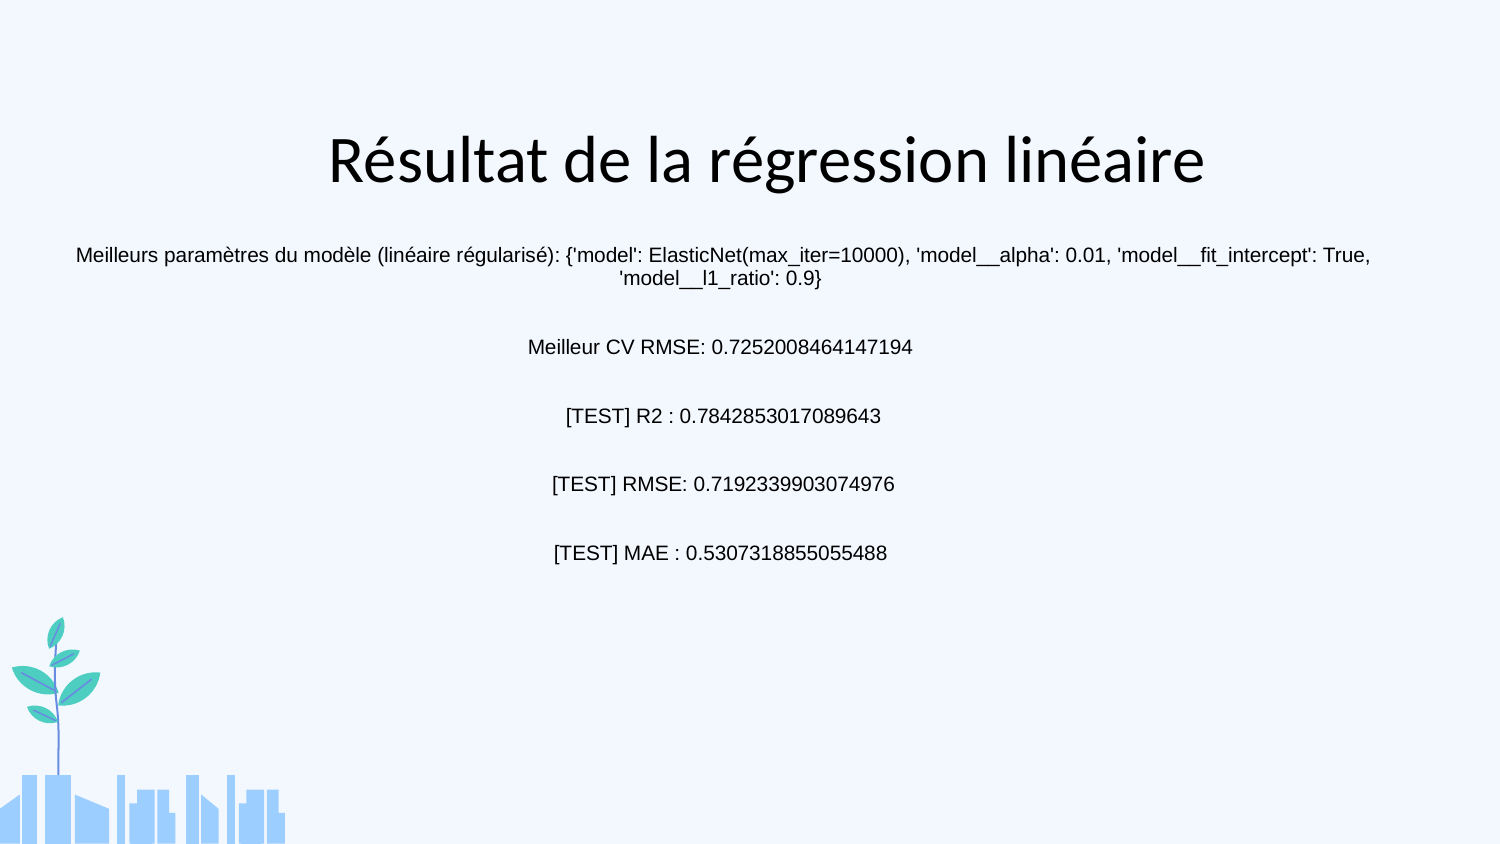

# Résultat de la régression linéaire
Meilleurs paramètres du modèle (linéaire régularisé): {'model': ElasticNet(max_iter=10000), 'model__alpha': 0.01, 'model__fit_intercept': True, 'model__l1_ratio': 0.9}
Meilleur CV RMSE: 0.7252008464147194
[TEST] R2 : 0.7842853017089643
 [TEST] RMSE: 0.7192339903074976
[TEST] MAE : 0.5307318855055488